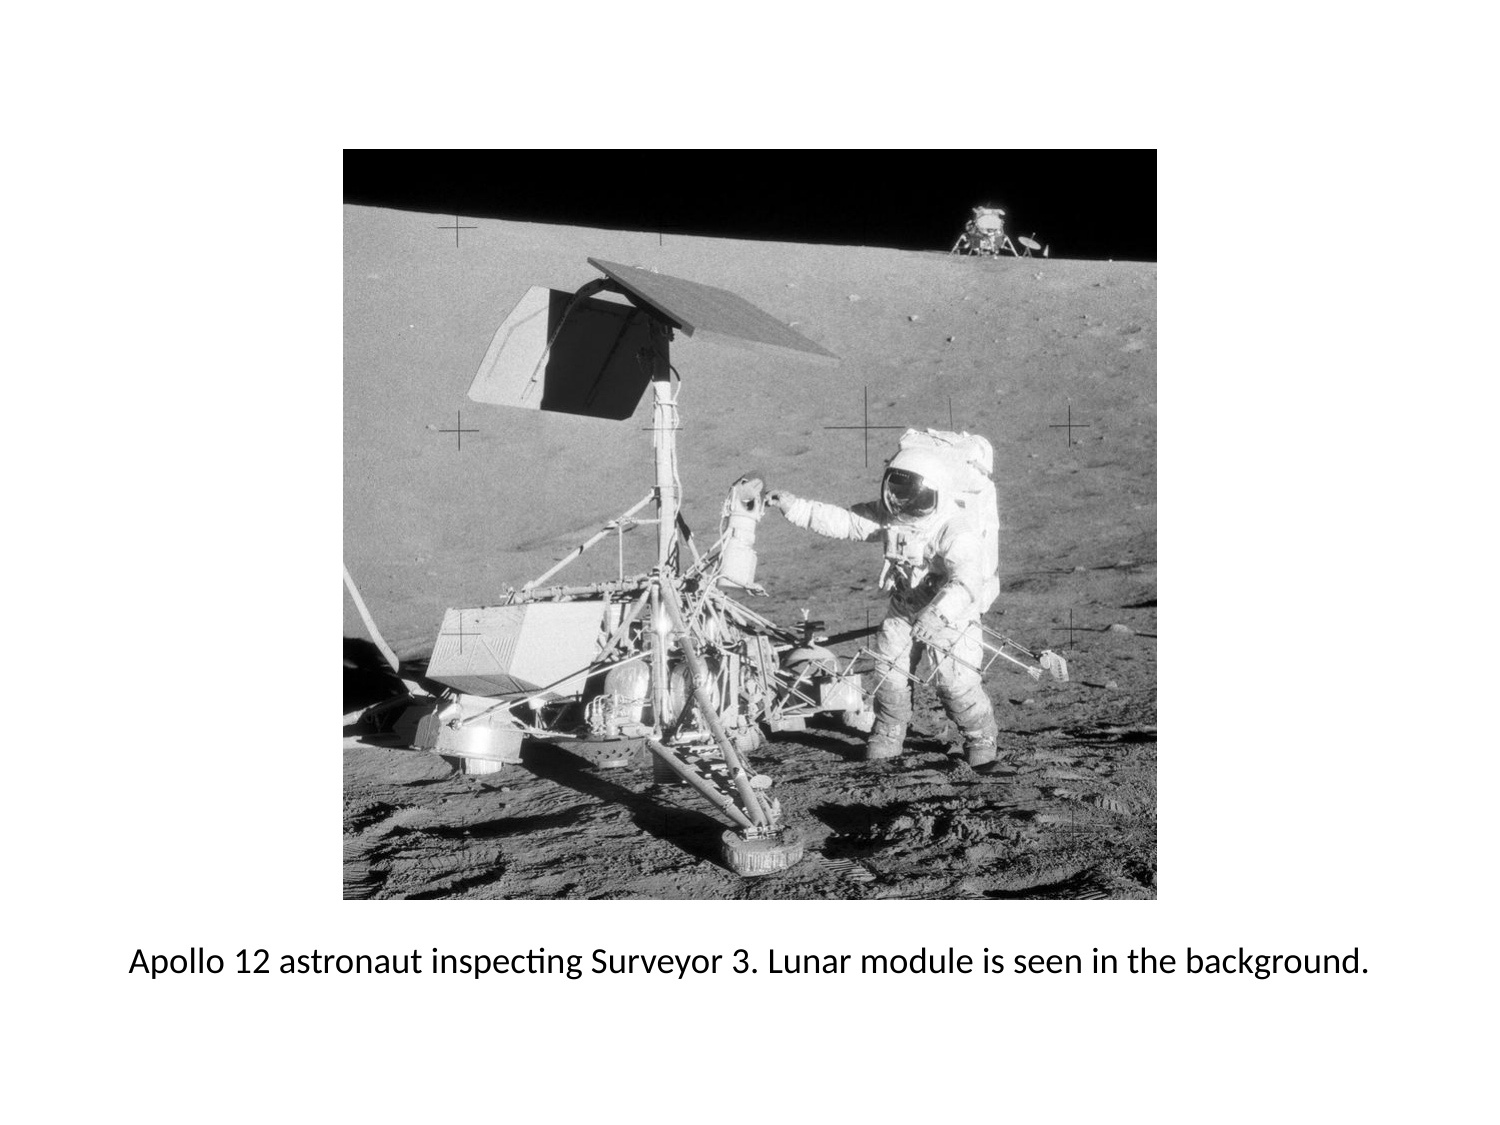

Apollo 12 astronaut inspecting Surveyor 3. Lunar module is seen in the background.